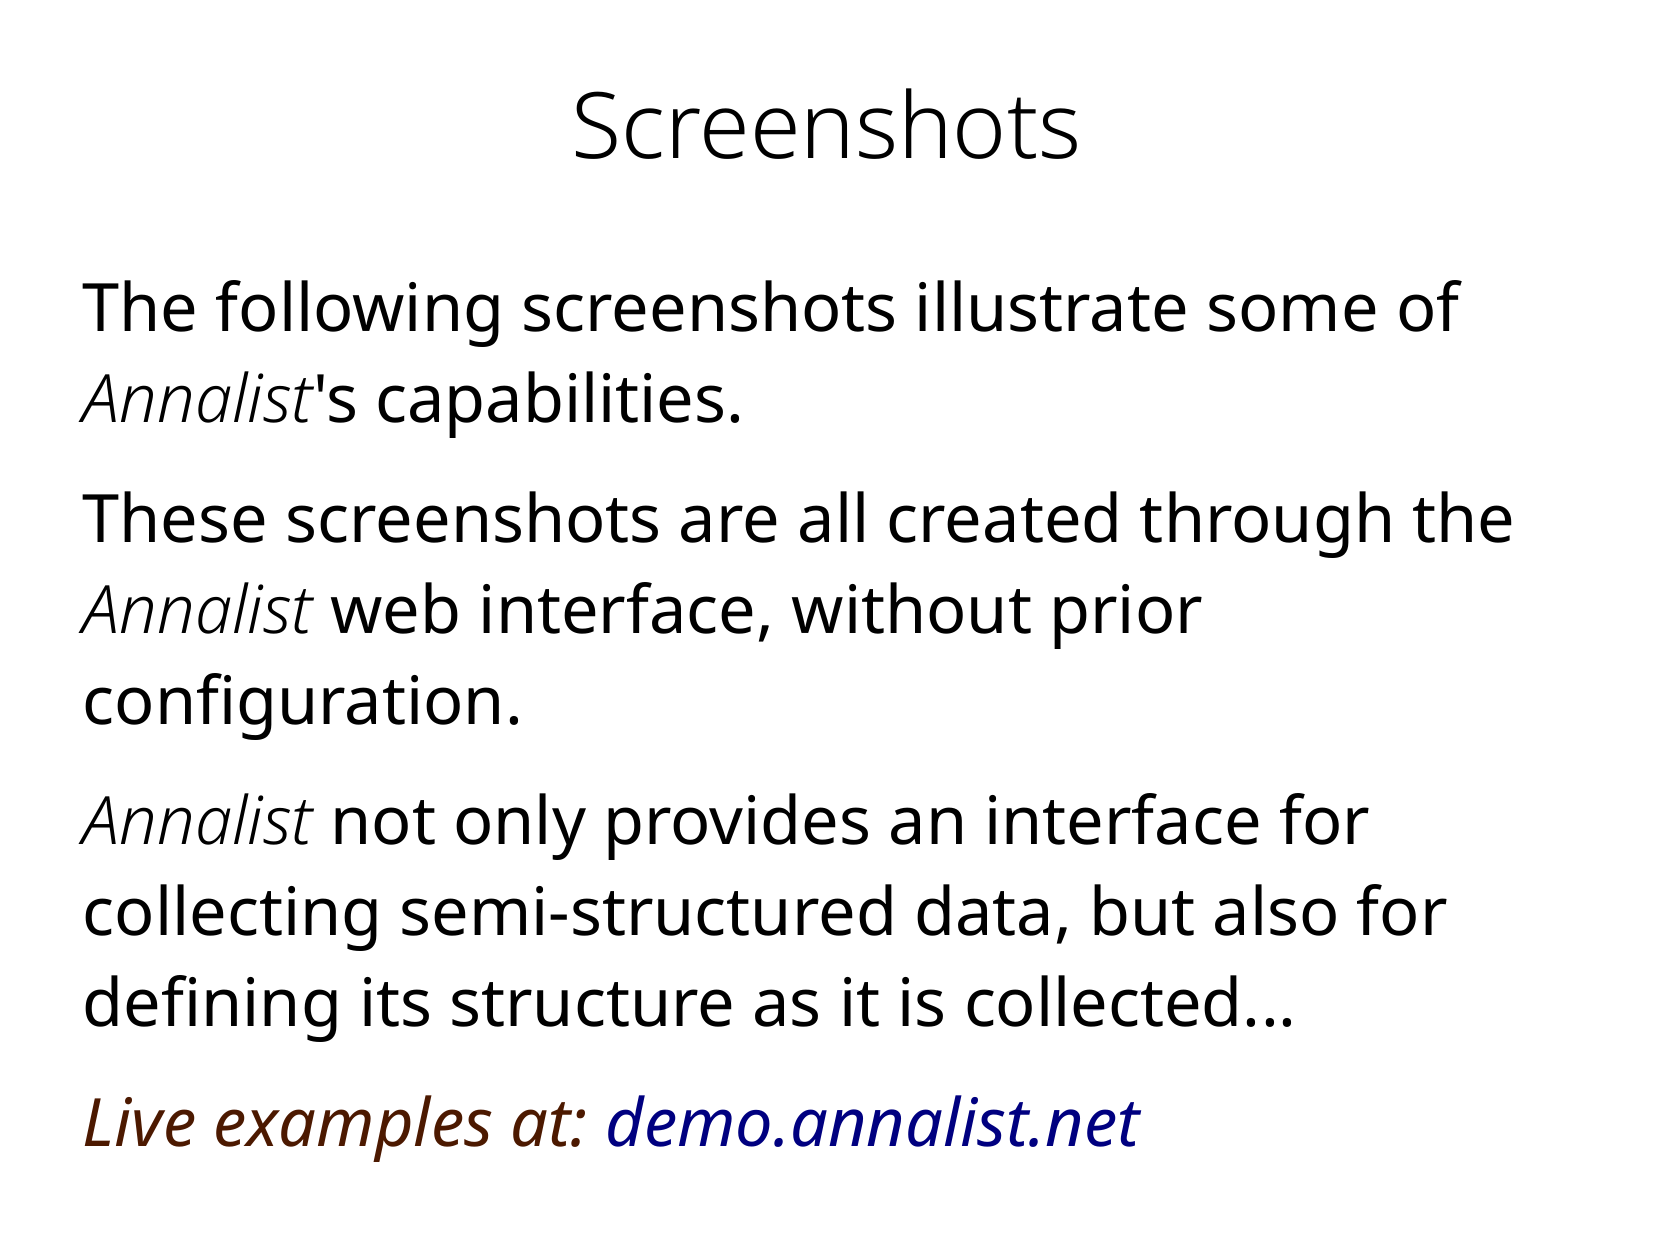

# Screenshots
The following screenshots illustrate some of Annalist's capabilities.
These screenshots are all created through the Annalist web interface, without prior configuration.
Annalist not only provides an interface for collecting semi-structured data, but also for defining its structure as it is collected...
Live examples at: demo.annalist.net